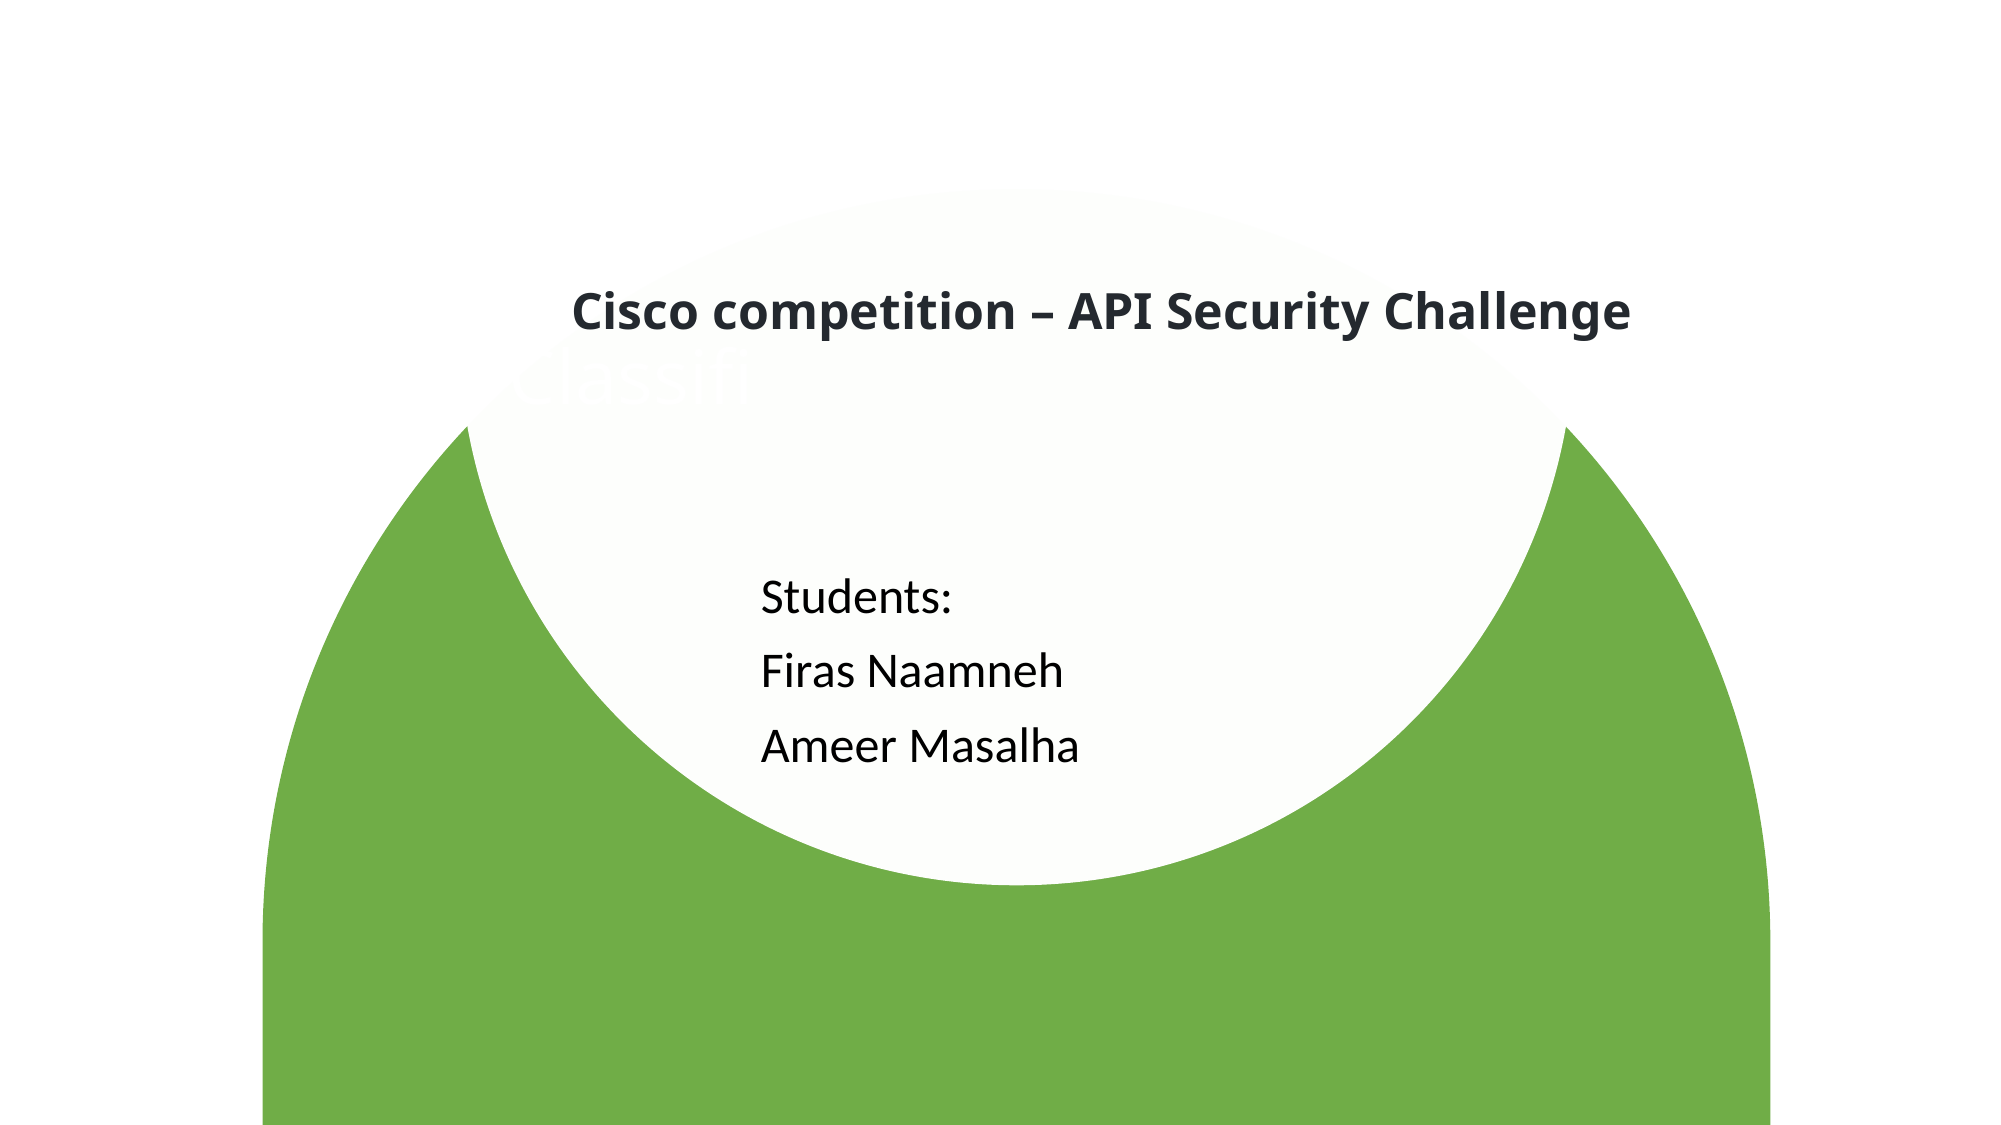

# CCCisco competition – API Security Challenge Classifi
Students:
Firas Naamneh
Ameer Masalha